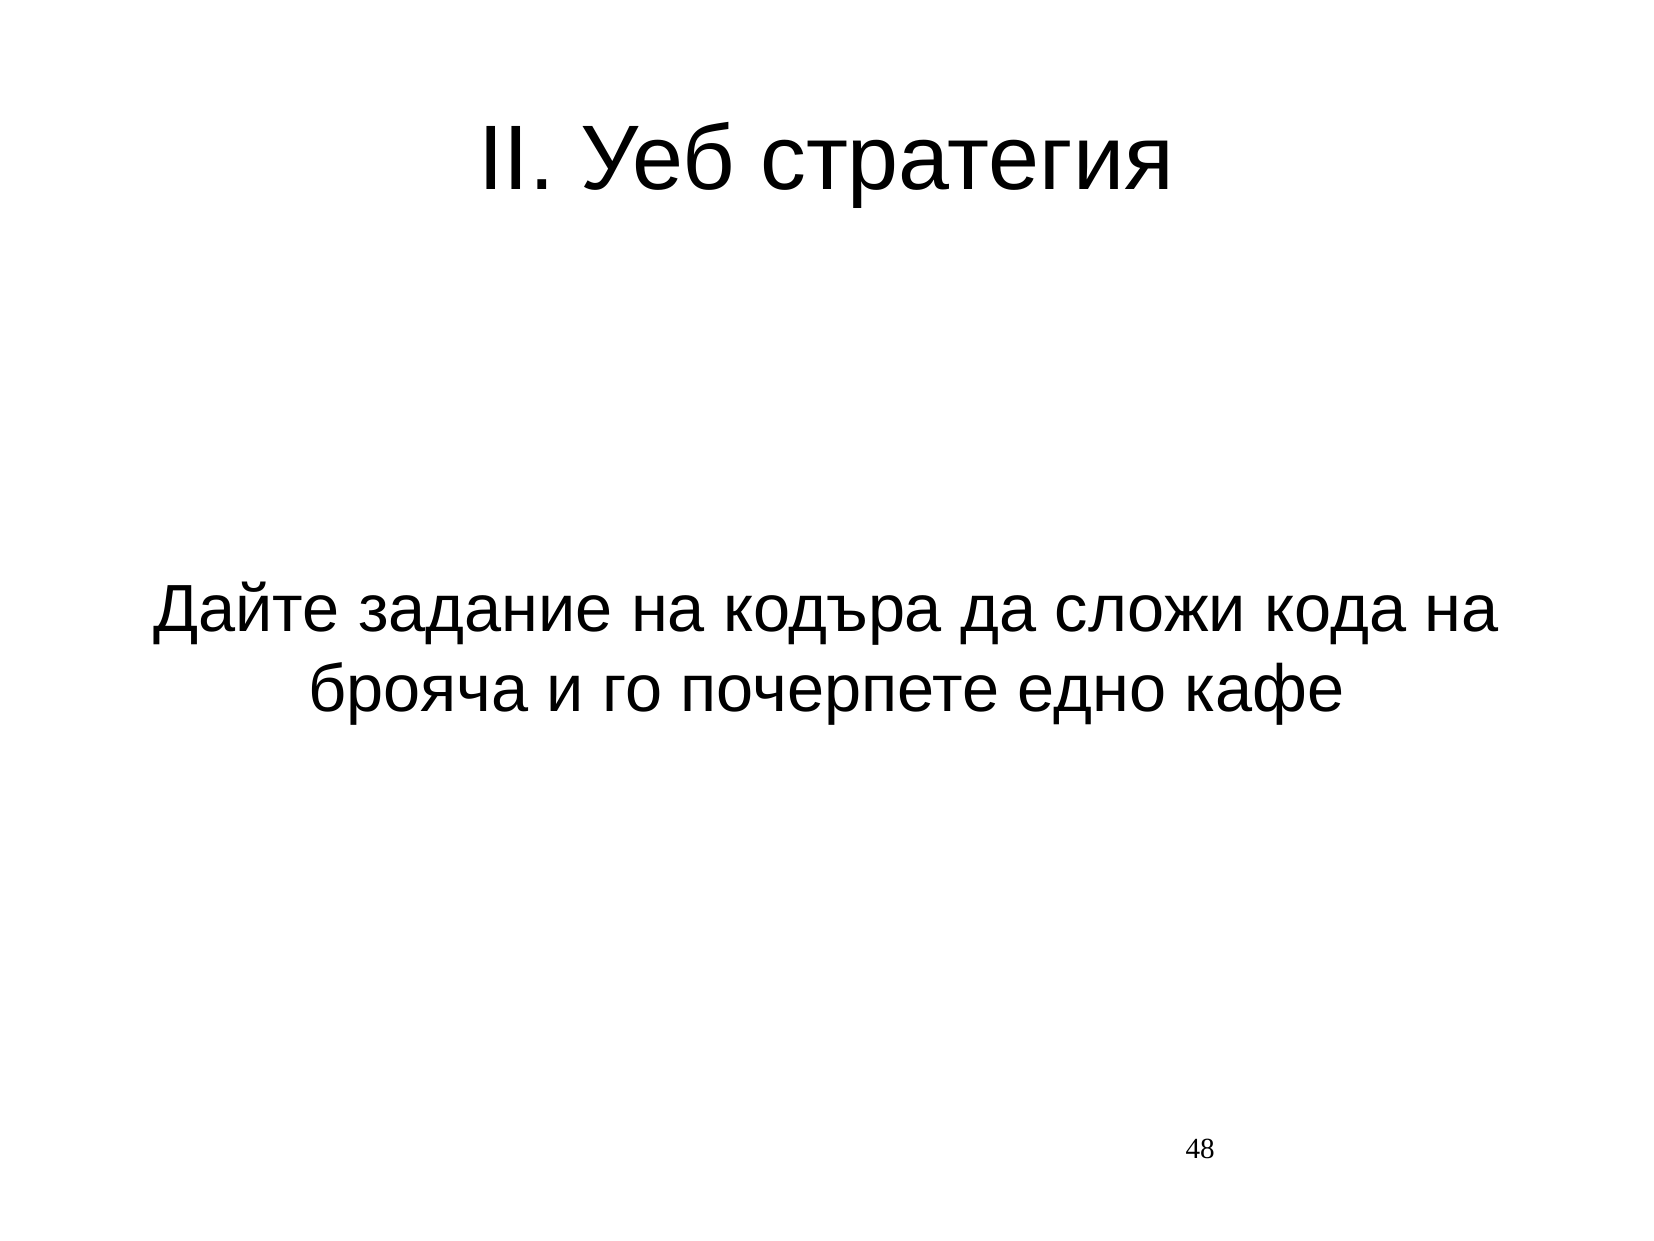

# II. Уеб стратегия
Дайте задание на кодъра да сложи кода на брояча и го почерпете едно кафе